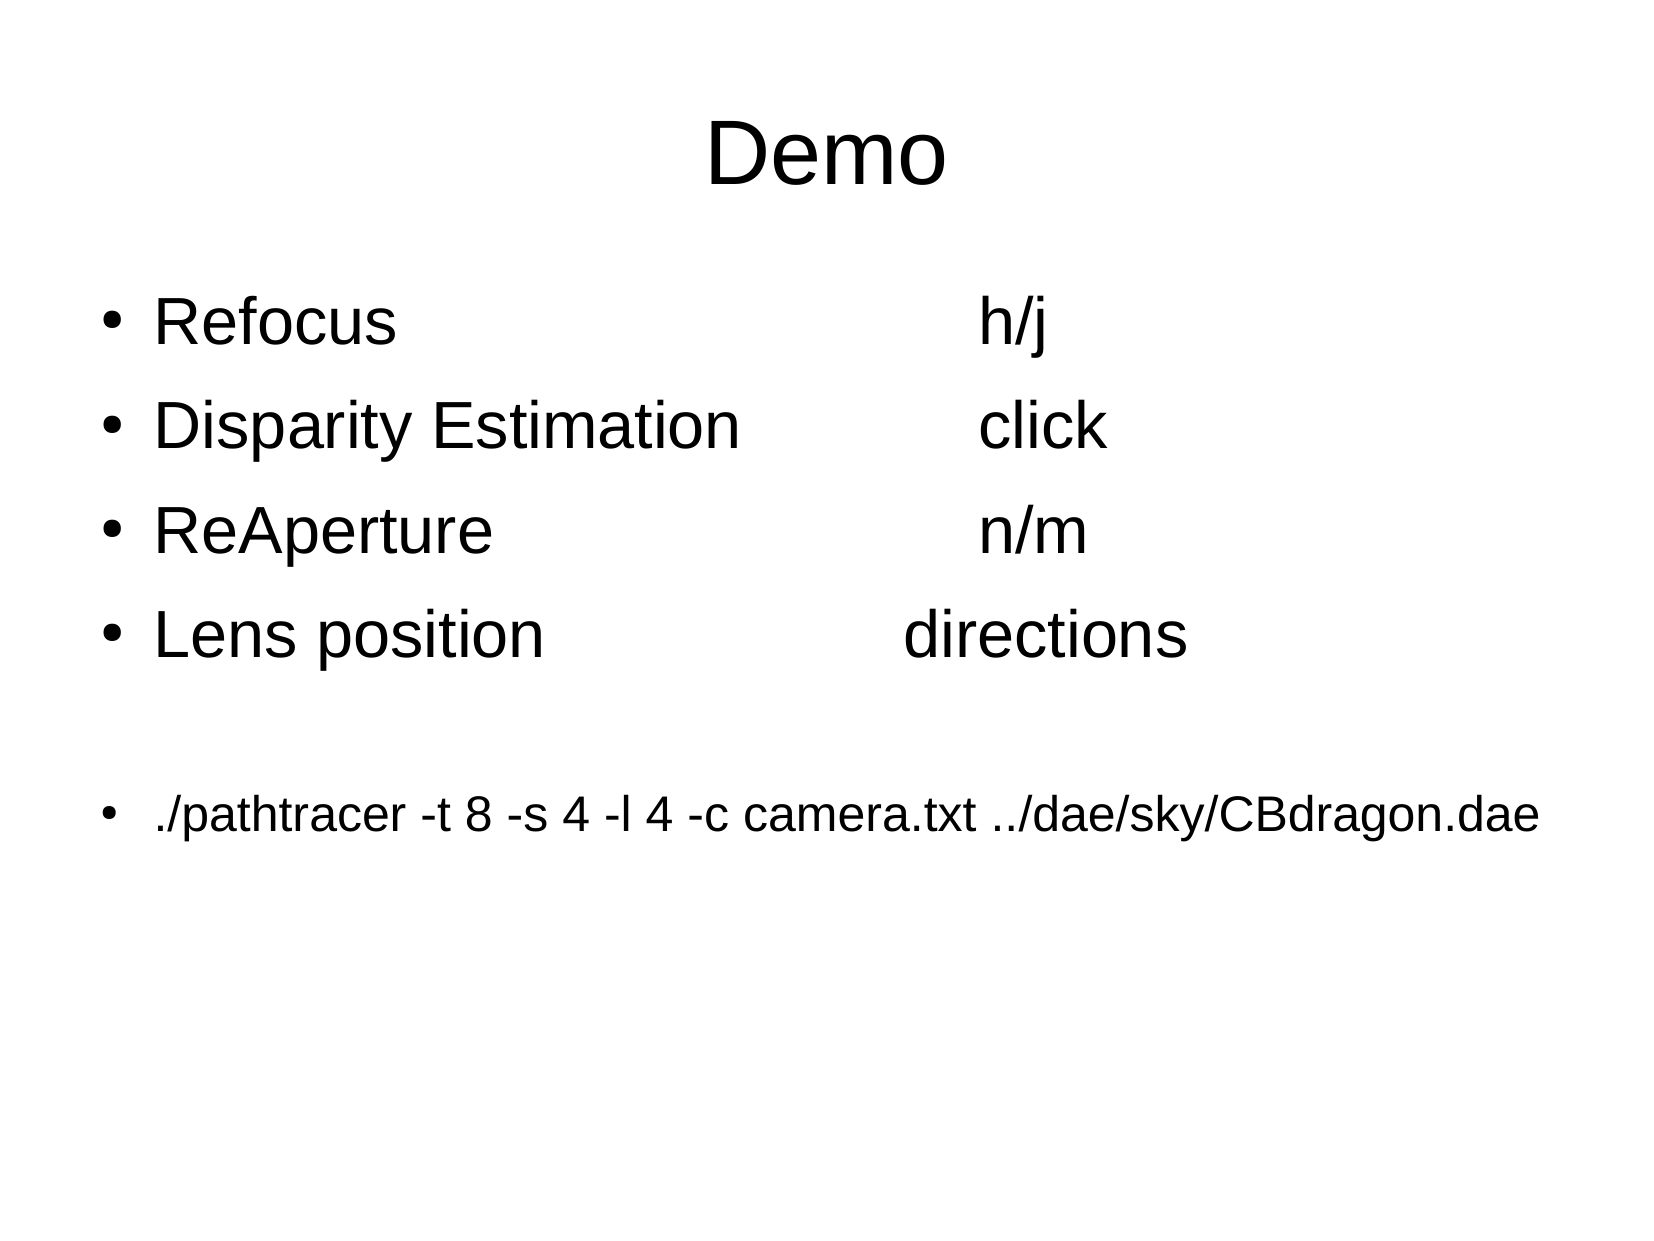

# Demo
Refocus 								h/j
Disparity Estimation				click
ReAperture							n/m
Lens position					directions
./pathtracer -t 8 -s 4 -l 4 -c camera.txt ../dae/sky/CBdragon.dae